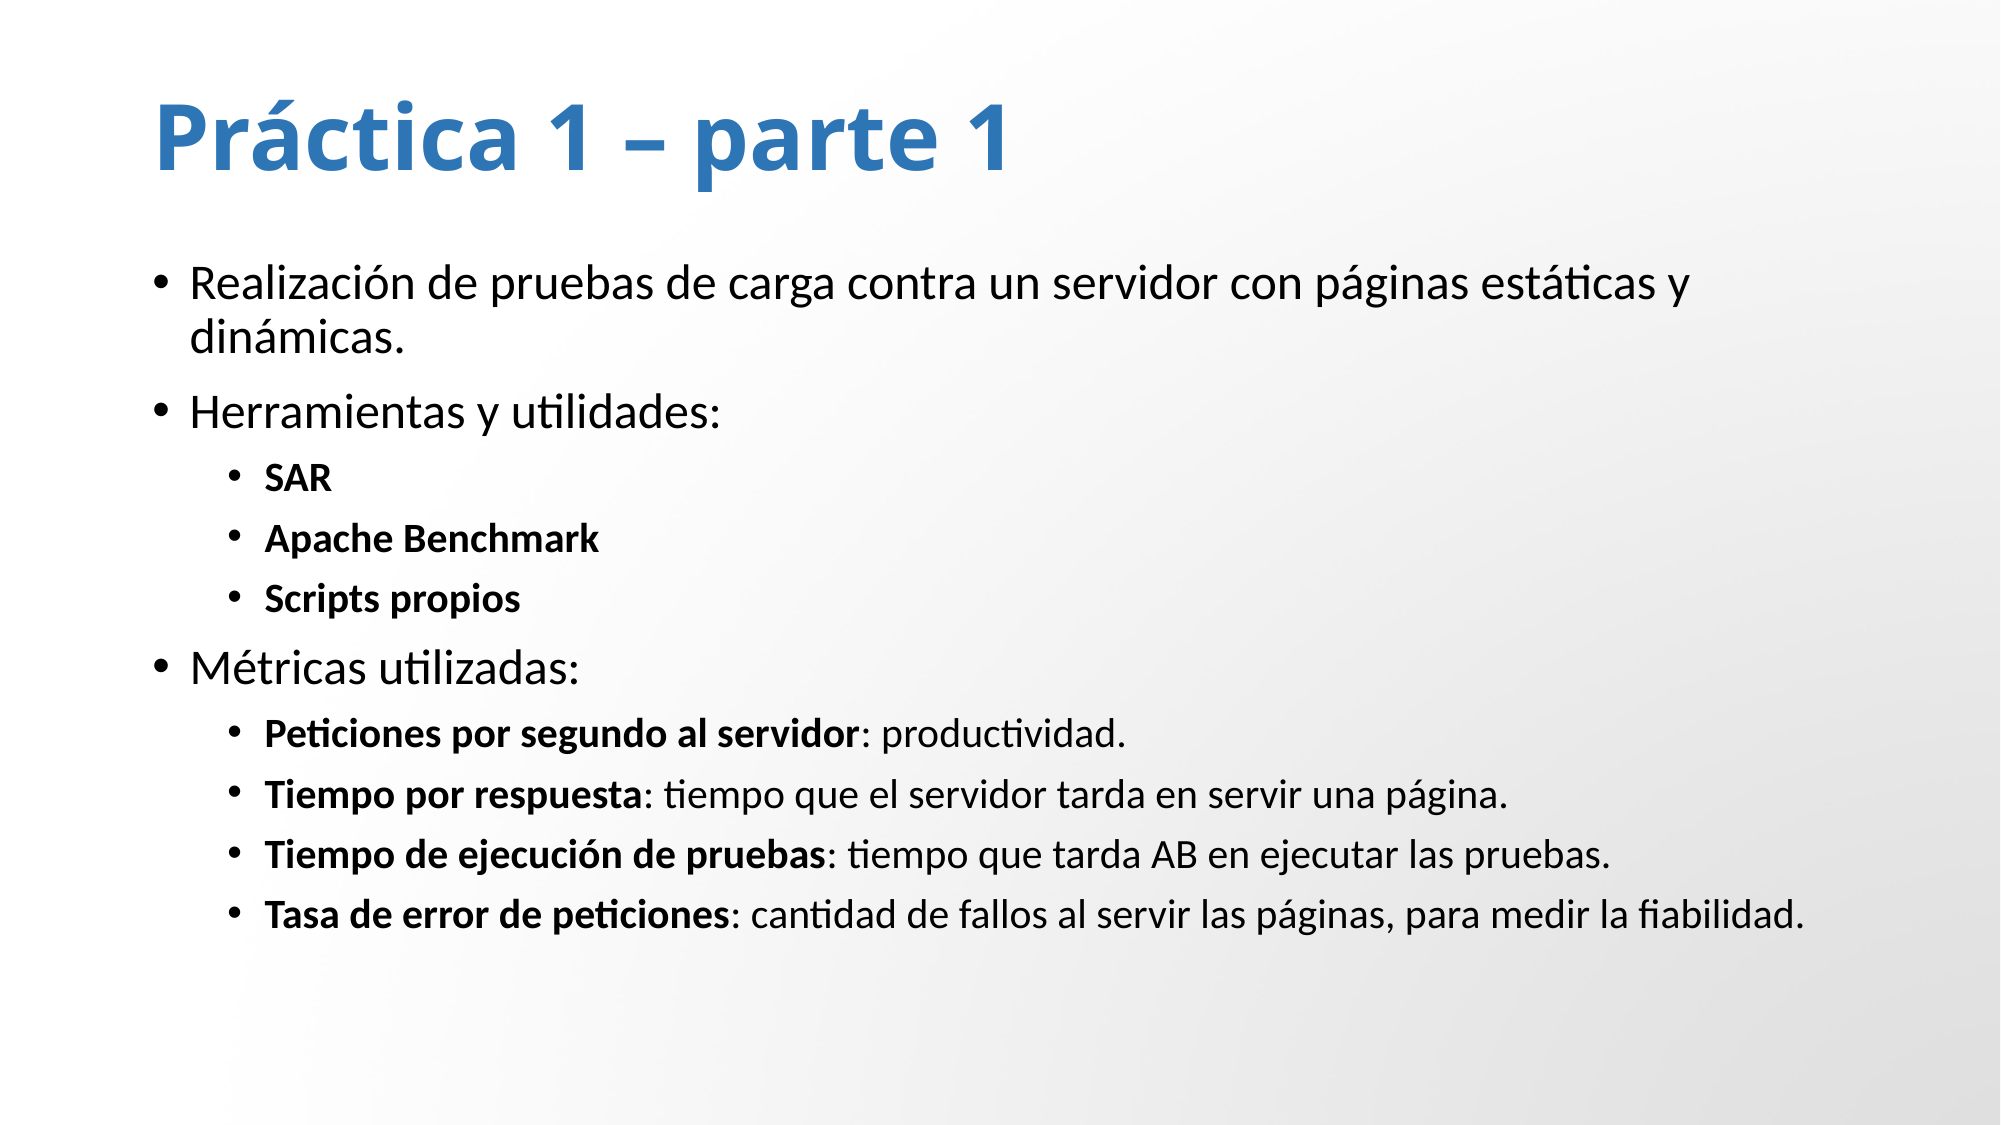

Práctica 1 – parte 1
Realización de pruebas de carga contra un servidor con páginas estáticas y dinámicas.
Herramientas y utilidades:
SAR
Apache Benchmark
Scripts propios
Métricas utilizadas:
Peticiones por segundo al servidor: productividad.
Tiempo por respuesta: tiempo que el servidor tarda en servir una página.
Tiempo de ejecución de pruebas: tiempo que tarda AB en ejecutar las pruebas.
Tasa de error de peticiones: cantidad de fallos al servir las páginas, para medir la fiabilidad.